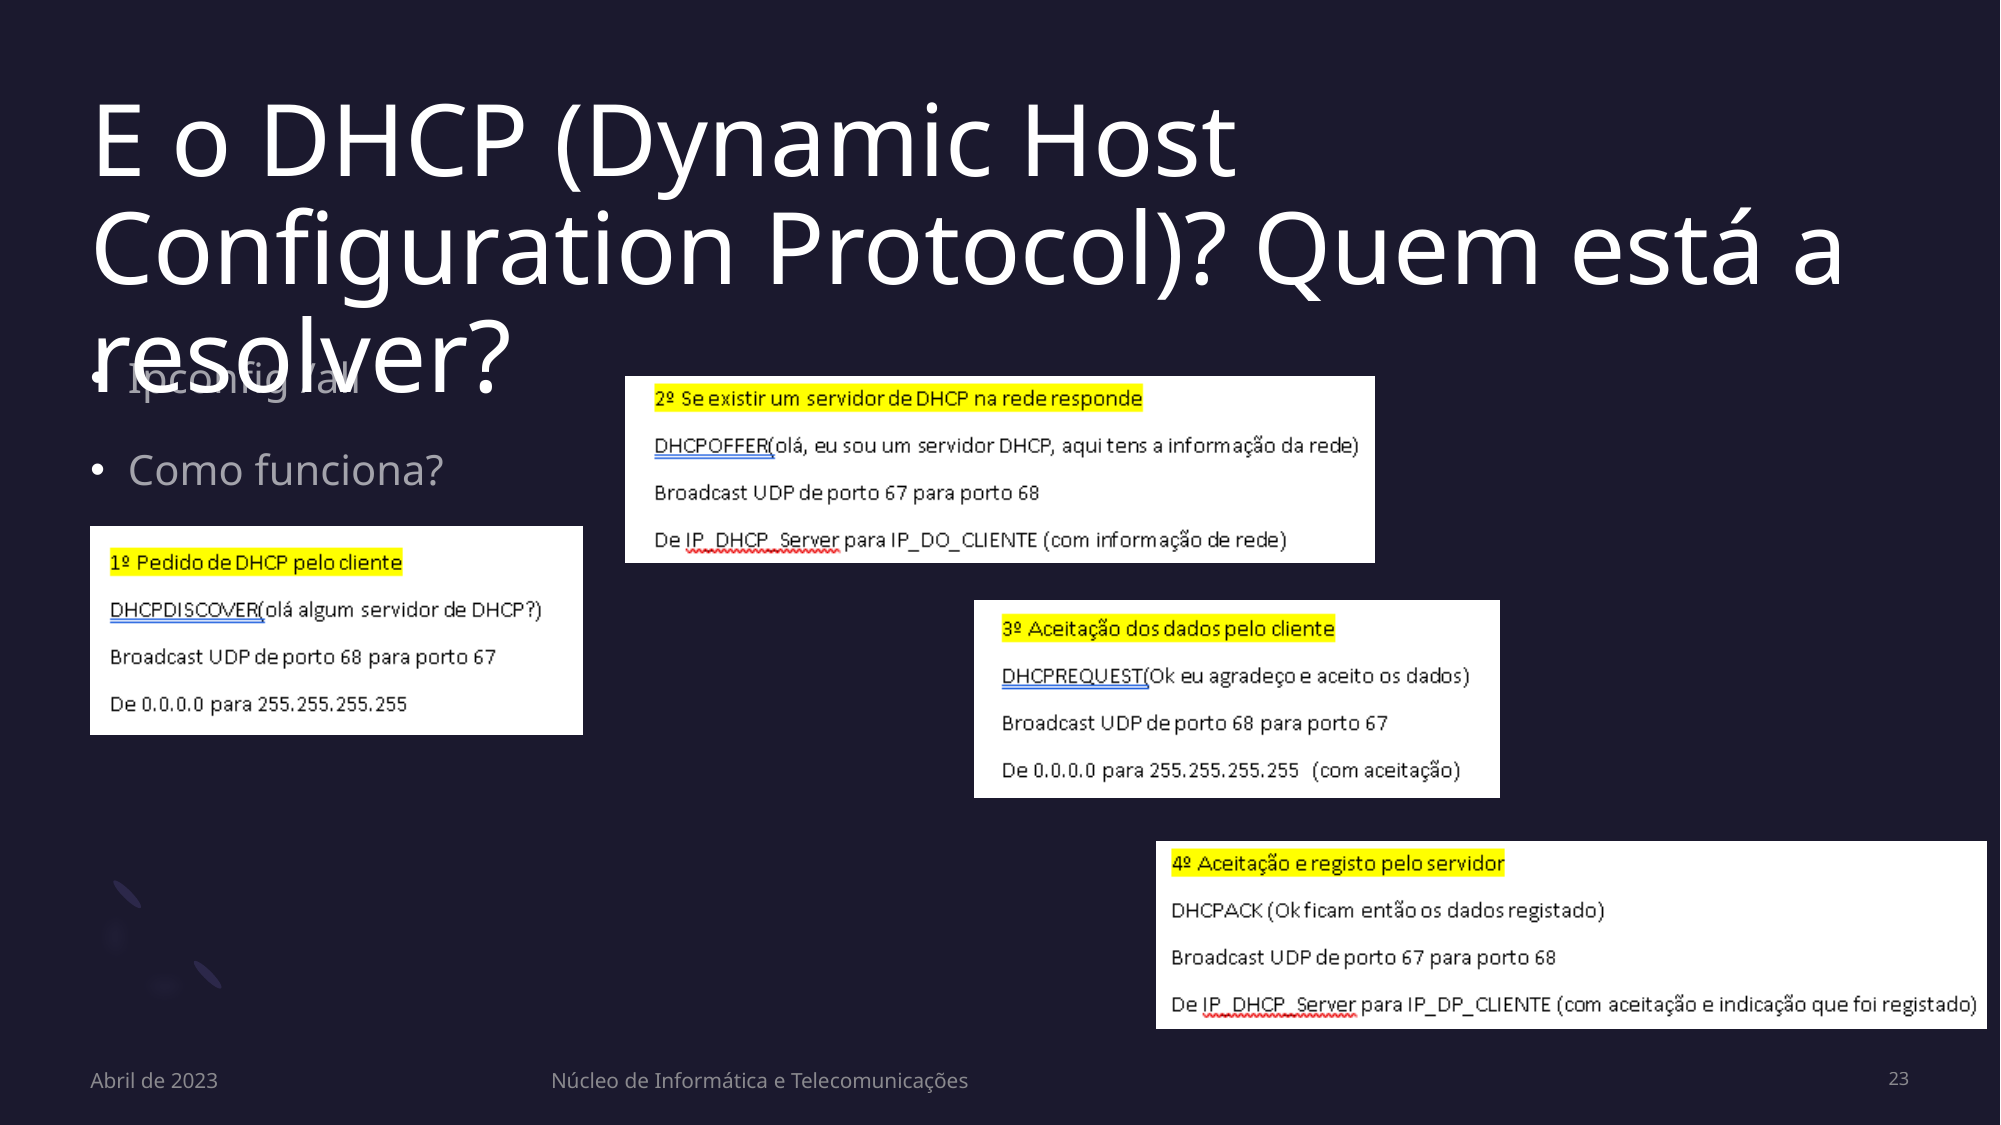

# E o DHCP (Dynamic Host Configuration Protocol)? Quem está a resolver?
Ipconfig /all
Como funciona?
Abril de 2023
Núcleo de Informática e Telecomunicações